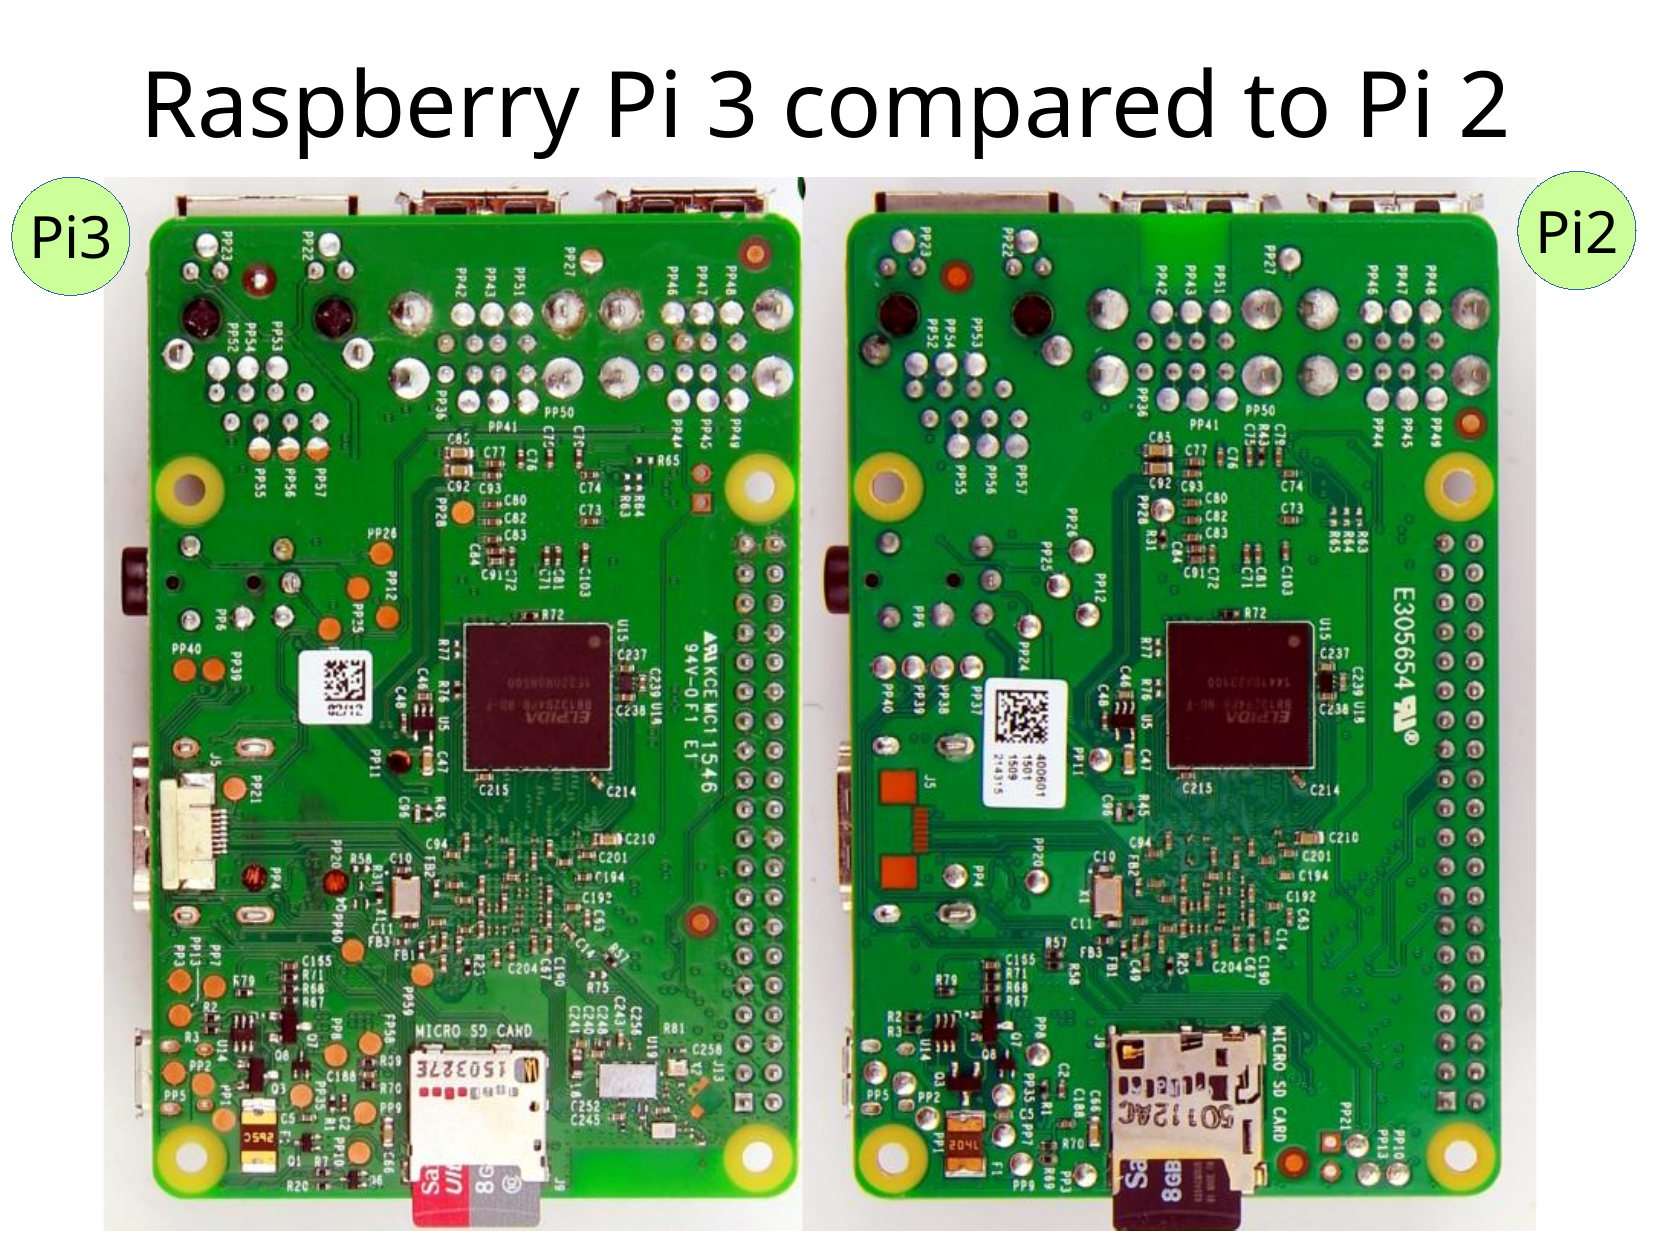

# Raspberry Pi 3 compared to Pi 2
Pi2
Pi2
Pi3